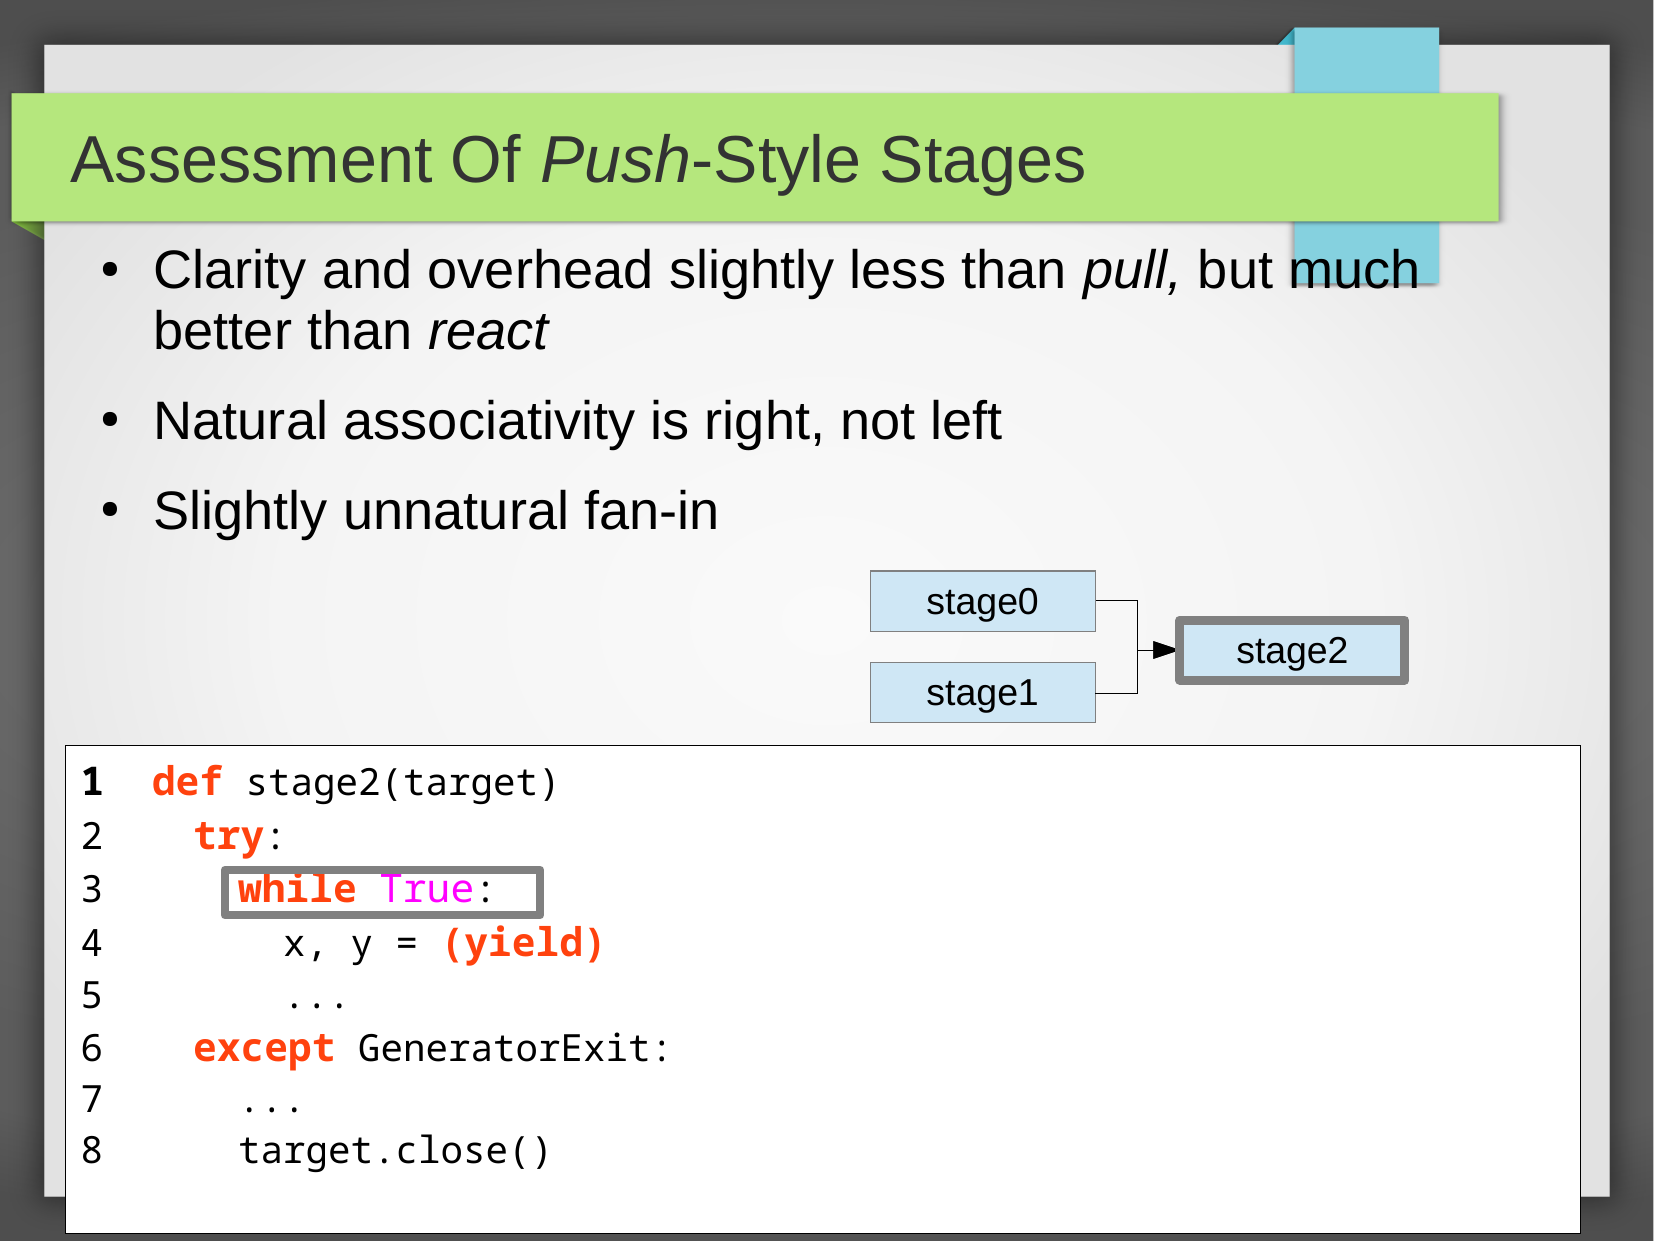

# Assessment Of Push-Style Stages
Clarity and overhead slightly less than pull, but much better than react
Natural associativity is right, not left
Slightly unnatural fan-in
stream_vals
stream_vals
stage0
stage2
stage1
1 def stage2(target)
2 try:
3 while True:
4 x, y = (yield)
5 ...
6 except GeneratorExit:
7 ...
8 target.close()